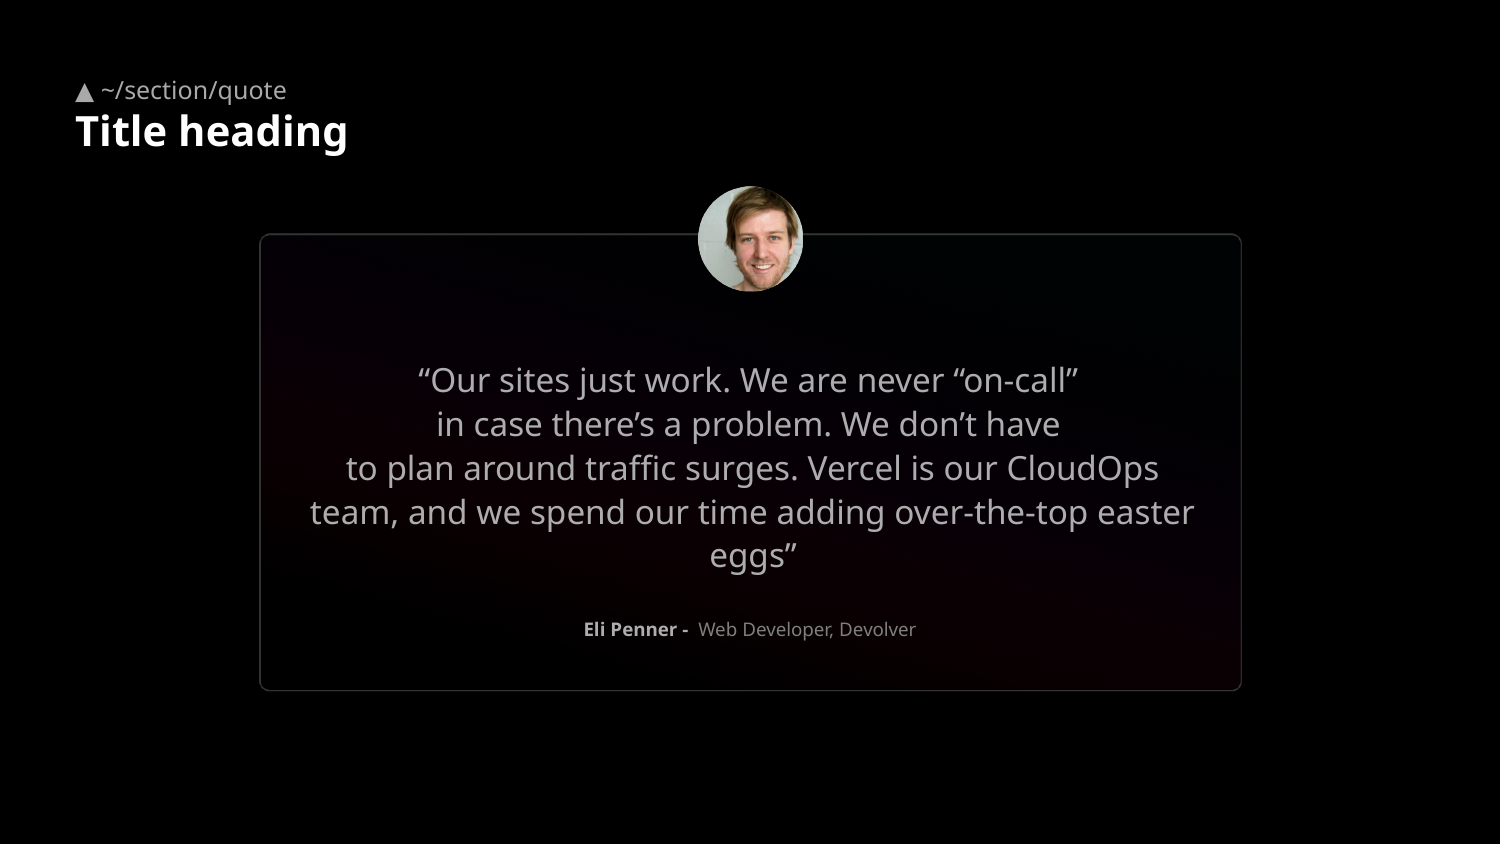

▲ ~/section/quote
Title heading
# “Our sites just work. We are never “on-call” in case there’s a problem. We don’t have to plan around traffic surges. Vercel is our CloudOps team, and we spend our time adding over-the-top easter eggs”
Eli Penner - Web Developer, Devolver